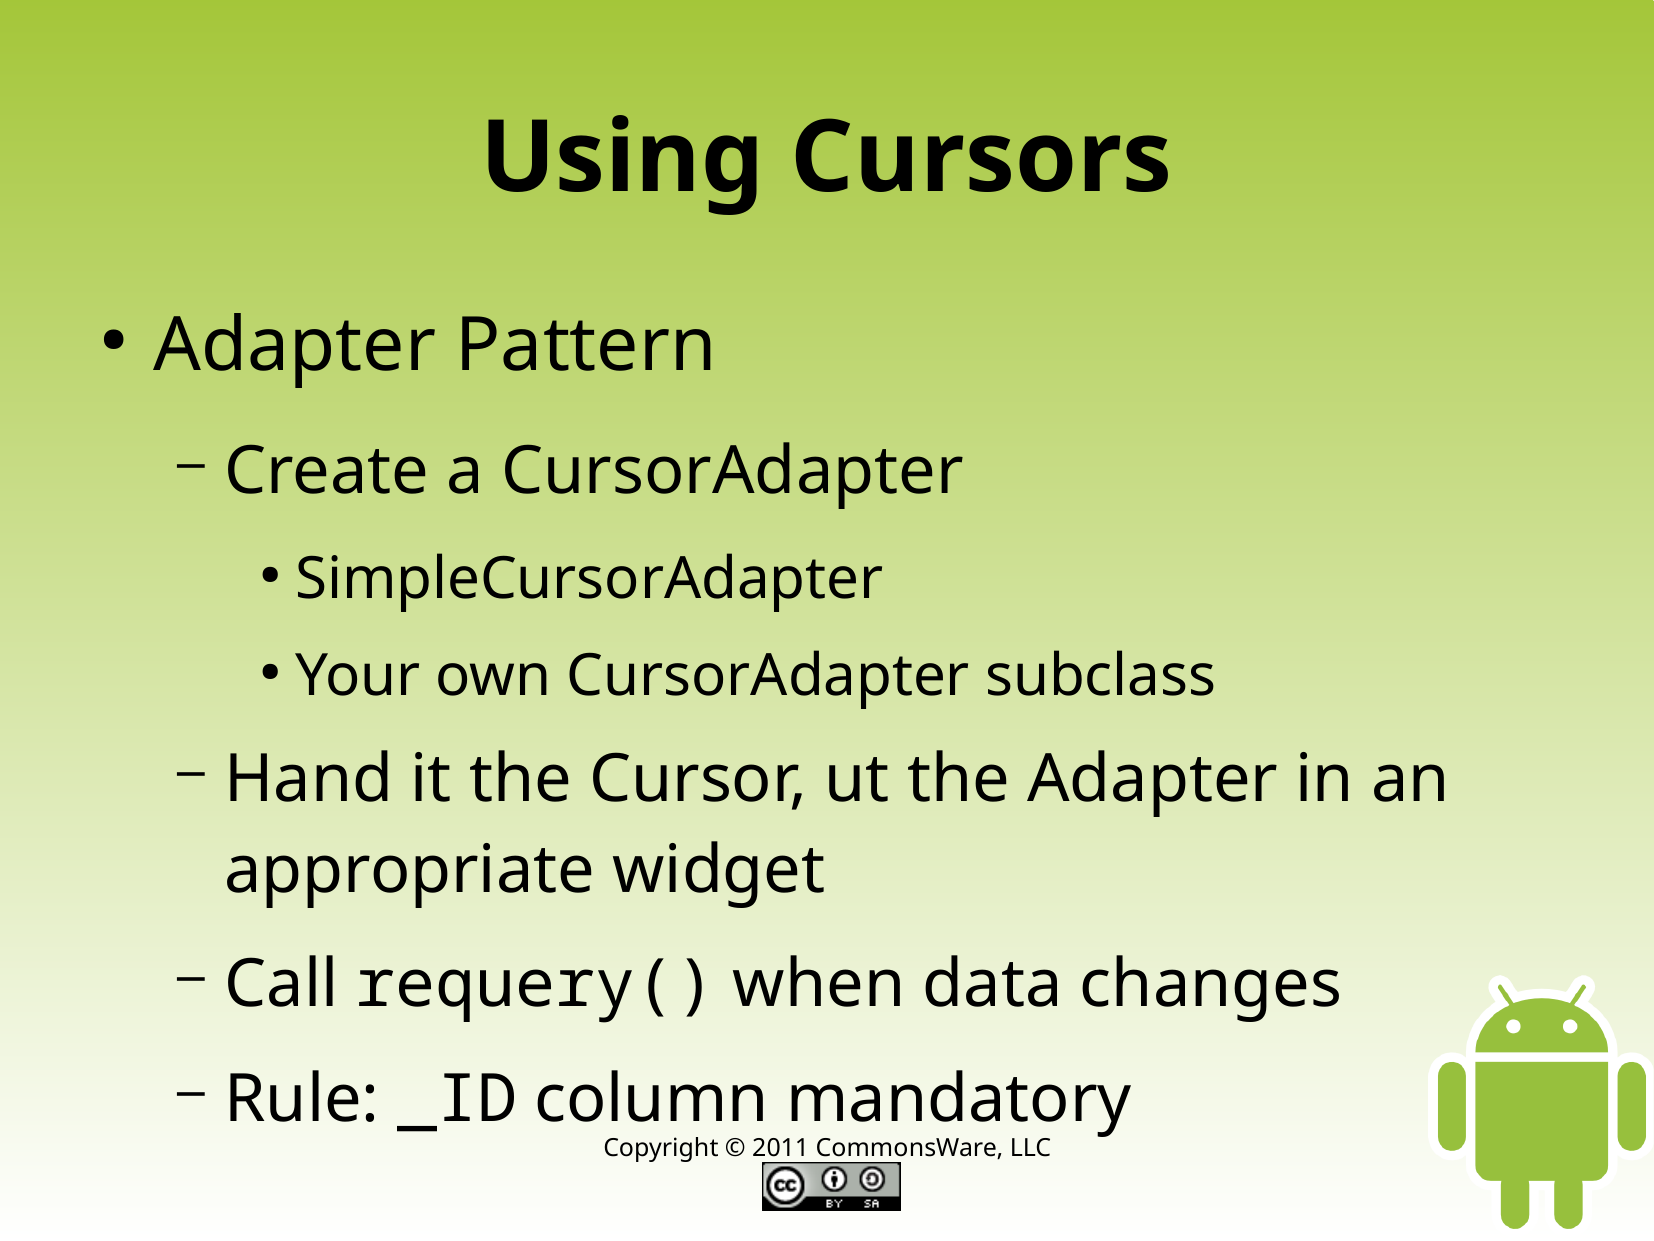

# Using Cursors
Adapter Pattern
Create a CursorAdapter
SimpleCursorAdapter
Your own CursorAdapter subclass
Hand it the Cursor, ut the Adapter in an appropriate widget
Call requery() when data changes
Rule: _ID column mandatory